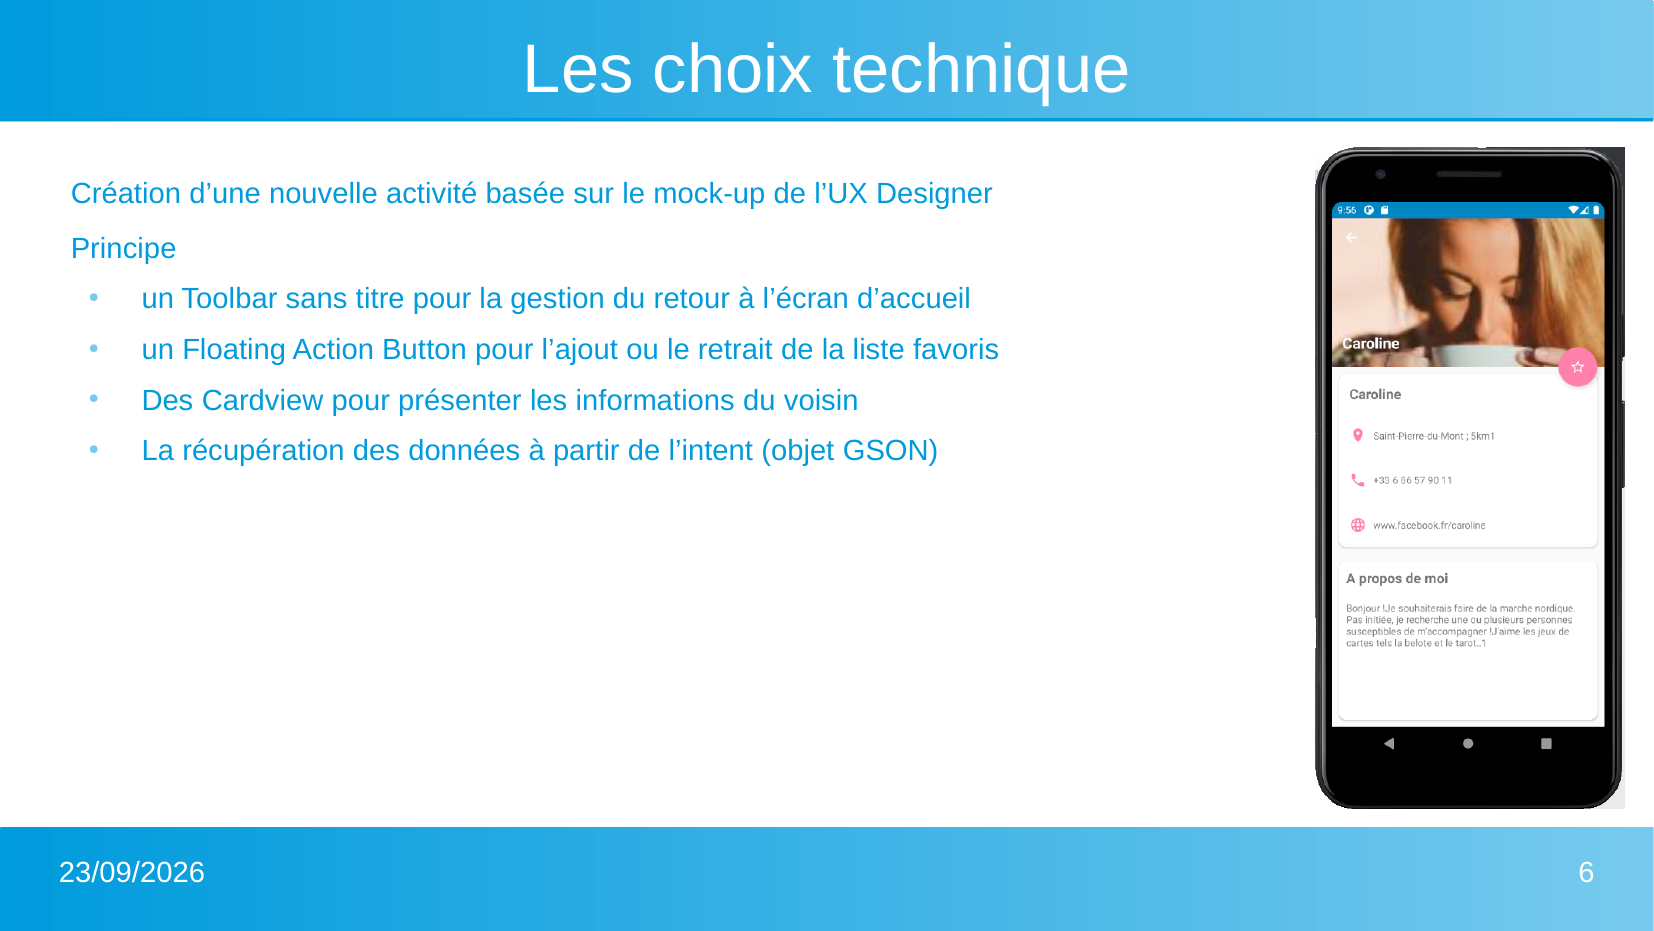

# Les choix technique
Création d’une nouvelle activité basée sur le mock-up de l’UX Designer
Principe
un Toolbar sans titre pour la gestion du retour à l’écran d’accueil
un Floating Action Button pour l’ajout ou le retrait de la liste favoris
Des Cardview pour présenter les informations du voisin
La récupération des données à partir de l’intent (objet GSON)
6